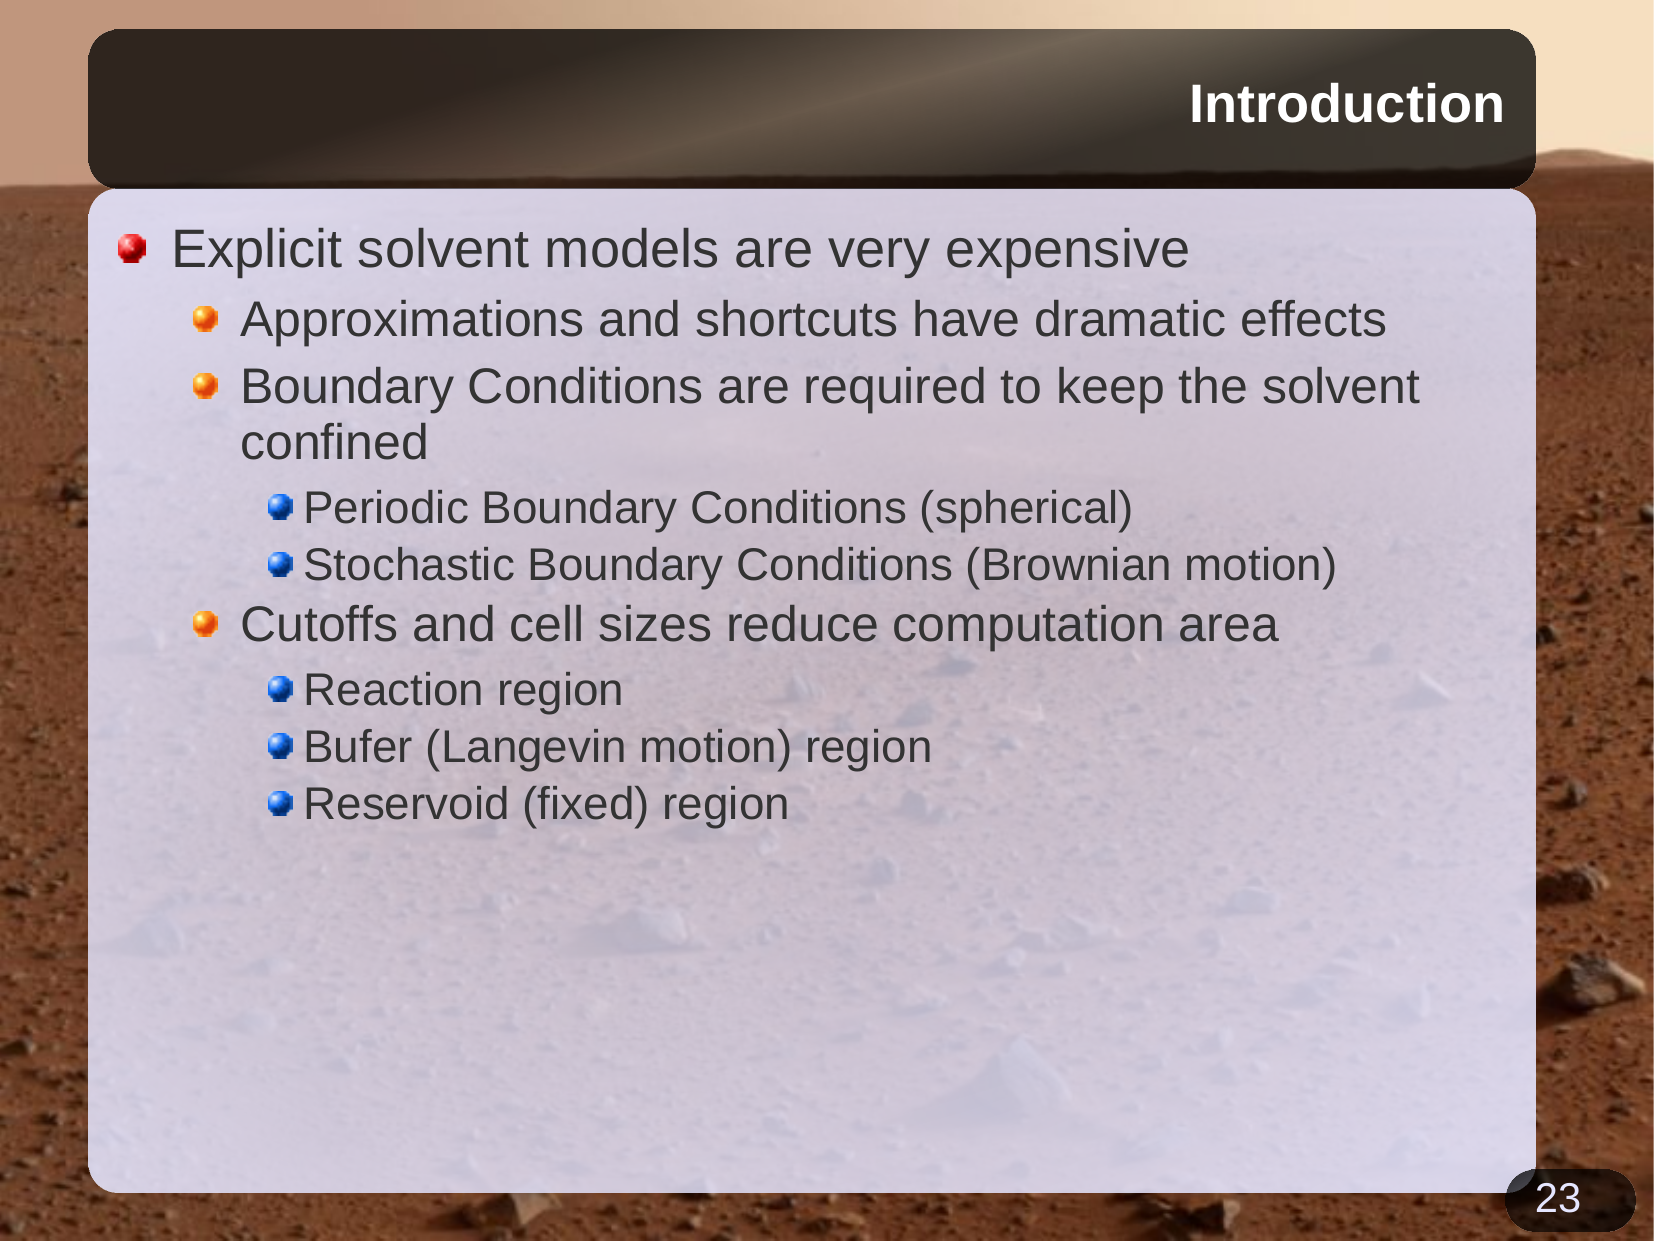

# Introduction
Explicit solvent models are very expensive
Approximations and shortcuts have dramatic effects
Boundary Conditions are required to keep the solvent confined
Periodic Boundary Conditions (spherical)
Stochastic Boundary Conditions (Brownian motion)
Cutoffs and cell sizes reduce computation area
Reaction region
Bufer (Langevin motion) region
Reservoid (fixed) region